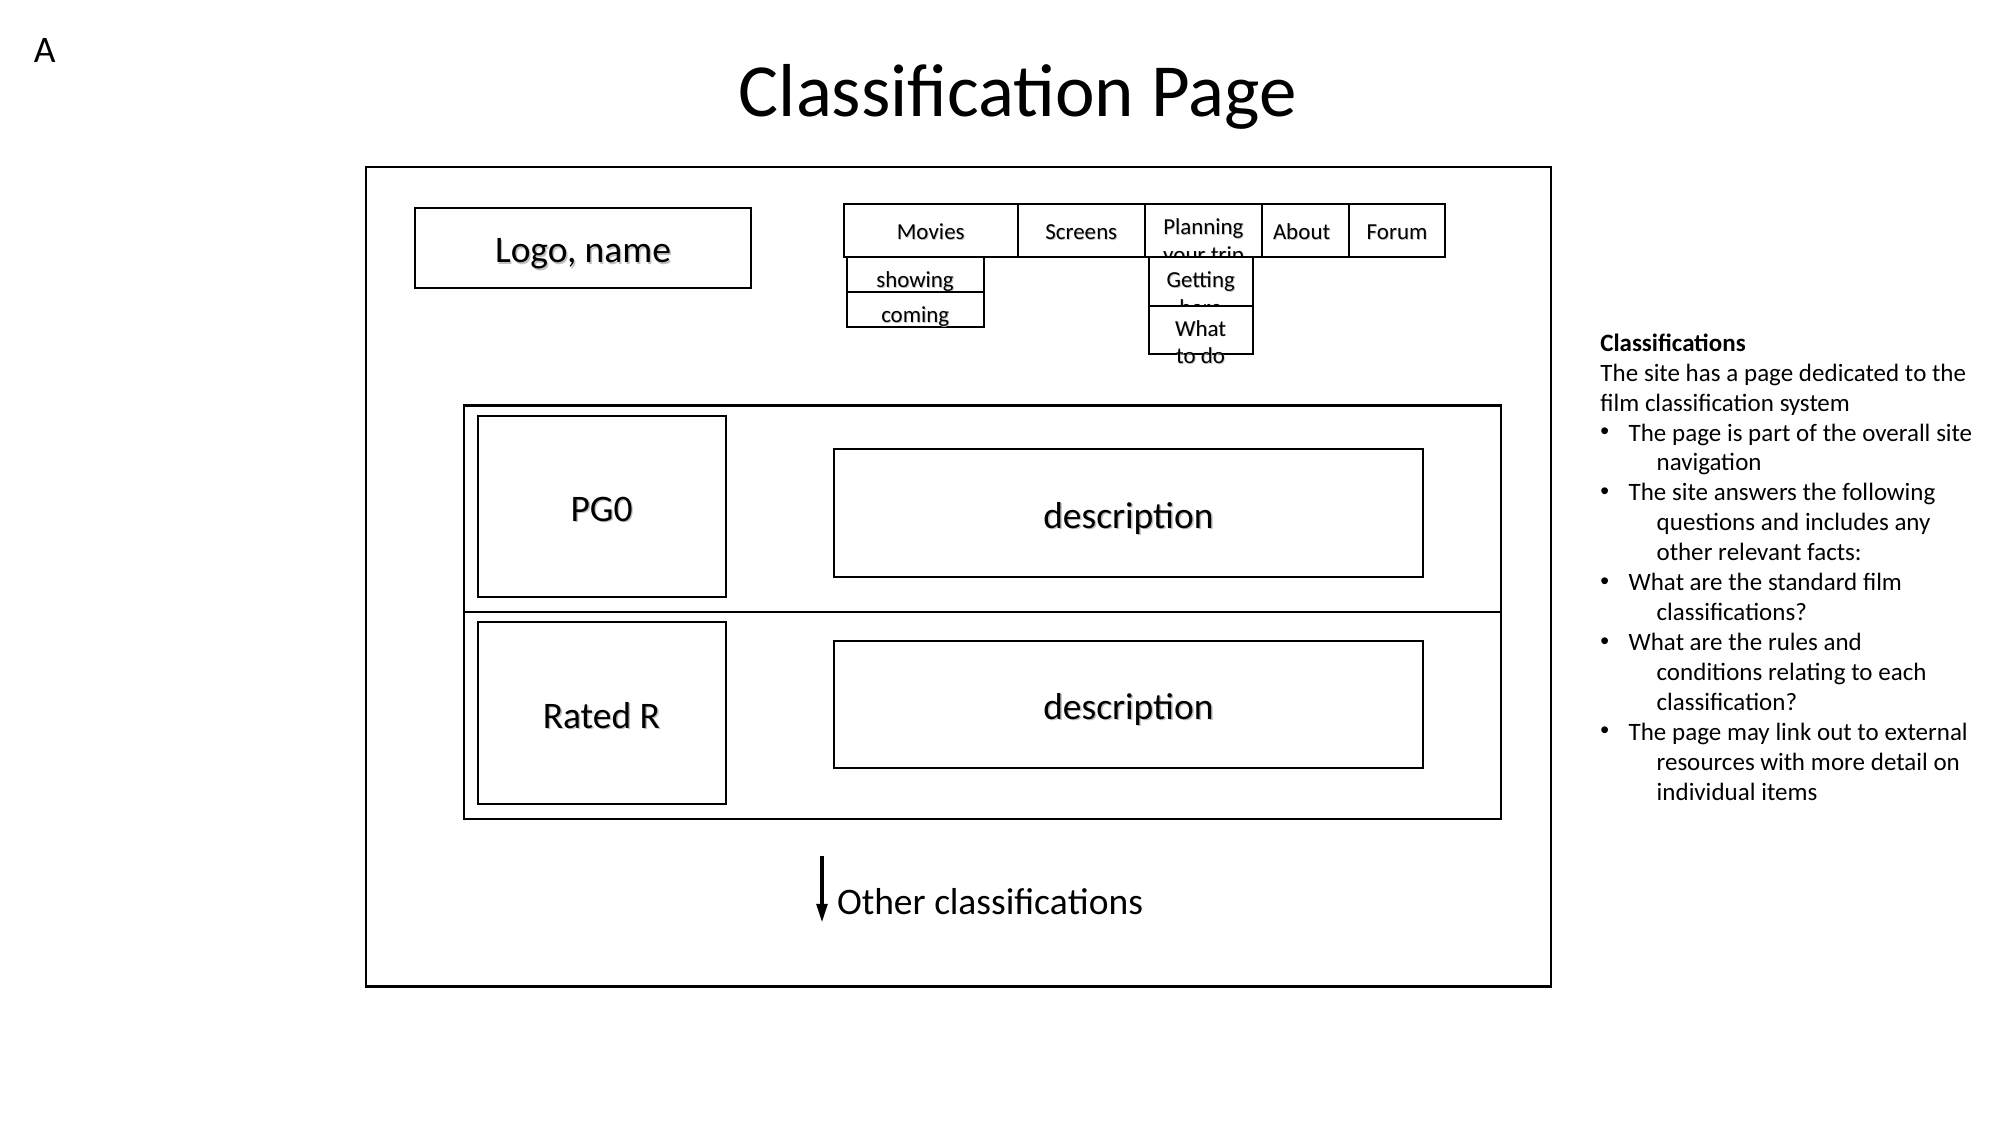

A
Classification Page
Movies
Screens
Planning your trip
About
Forum
Logo, name
showing
Getting here
coming
What to do
Classifications
The site has a page dedicated to the film classification system
The page is part of the overall site navigation
The site answers the following questions and includes any other relevant facts:
What are the standard film classifications?
What are the rules and conditions relating to each classification?
The page may link out to external resources with more detail on individual items
PG0
description
Rated R
description
Other classifications